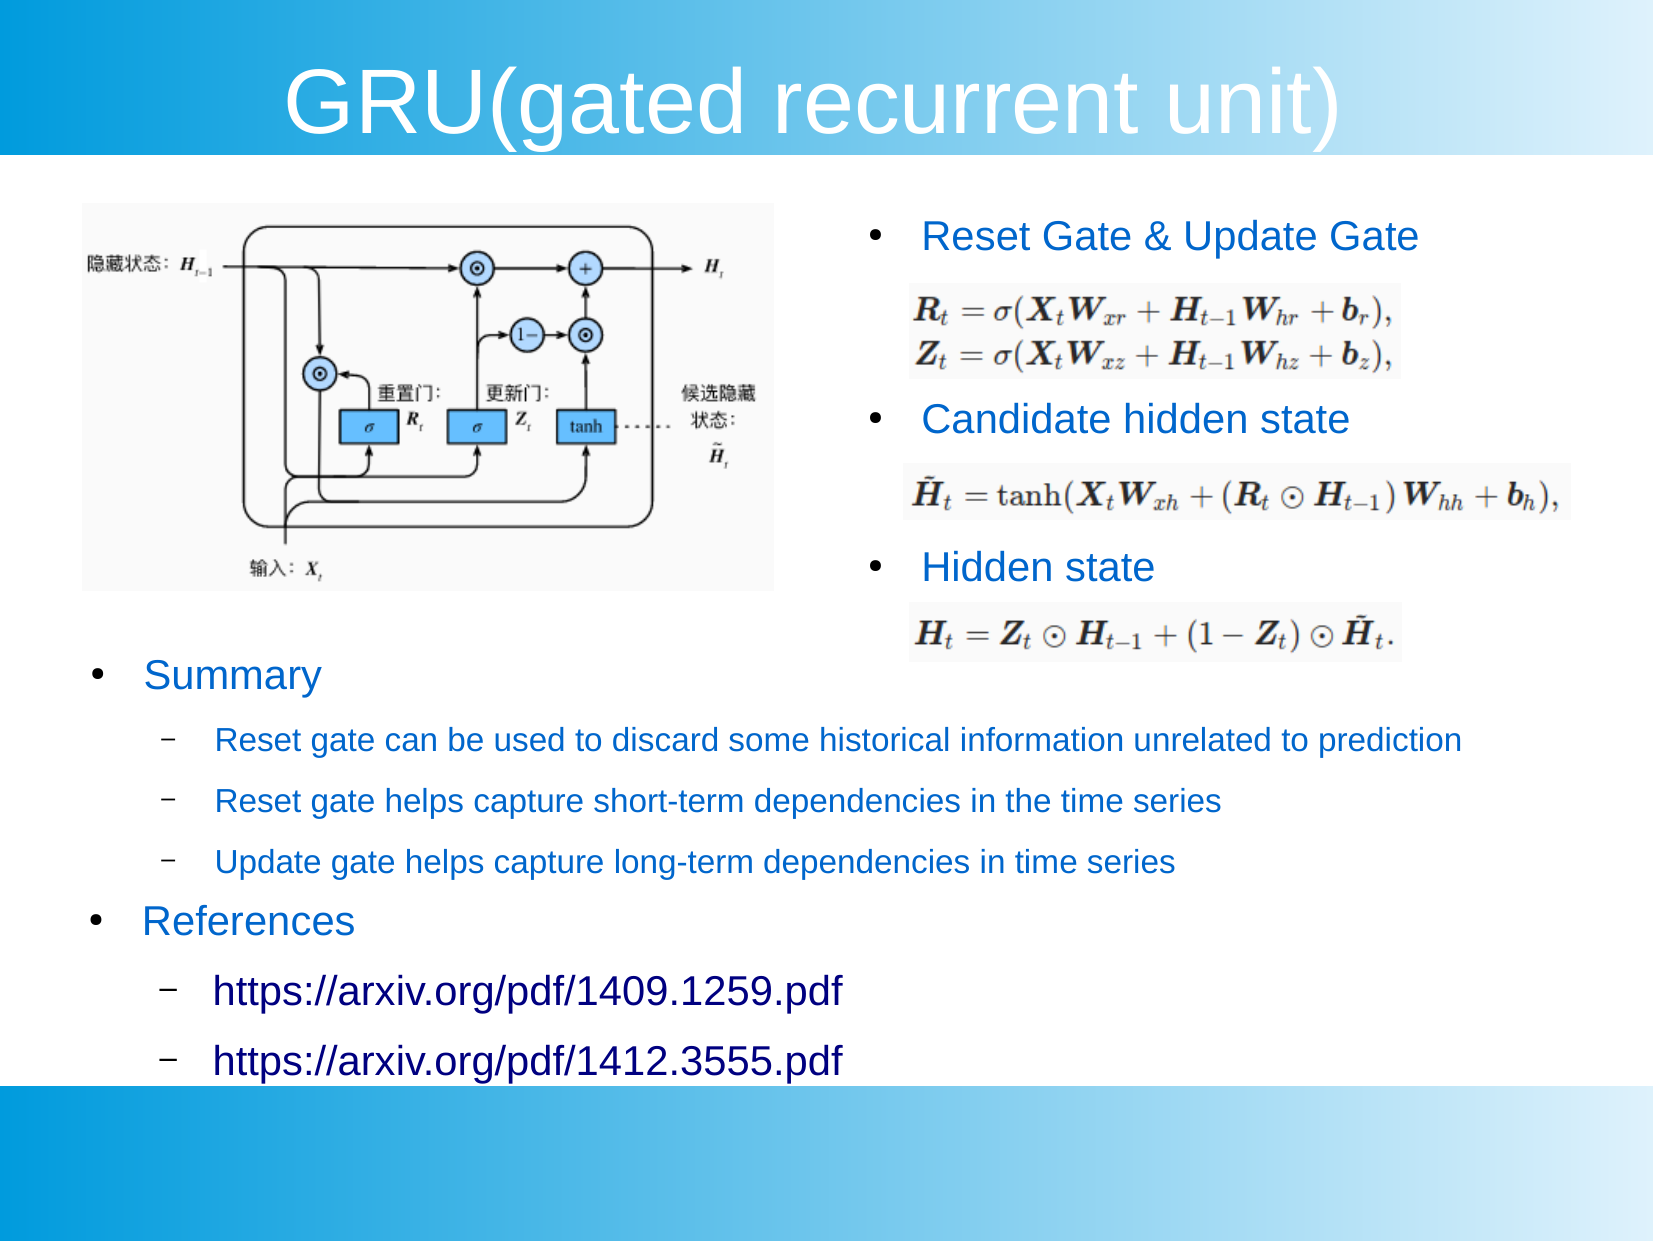

# GRU(gated recurrent unit)
Reset Gate & Update Gate
Candidate hidden state
Hidden state
Summary
Reset gate can be used to discard some historical information unrelated to prediction
Reset gate helps capture short-term dependencies in the time series
Update gate helps capture long-term dependencies in time series
References
https://arxiv.org/pdf/1409.1259.pdf
https://arxiv.org/pdf/1412.3555.pdf